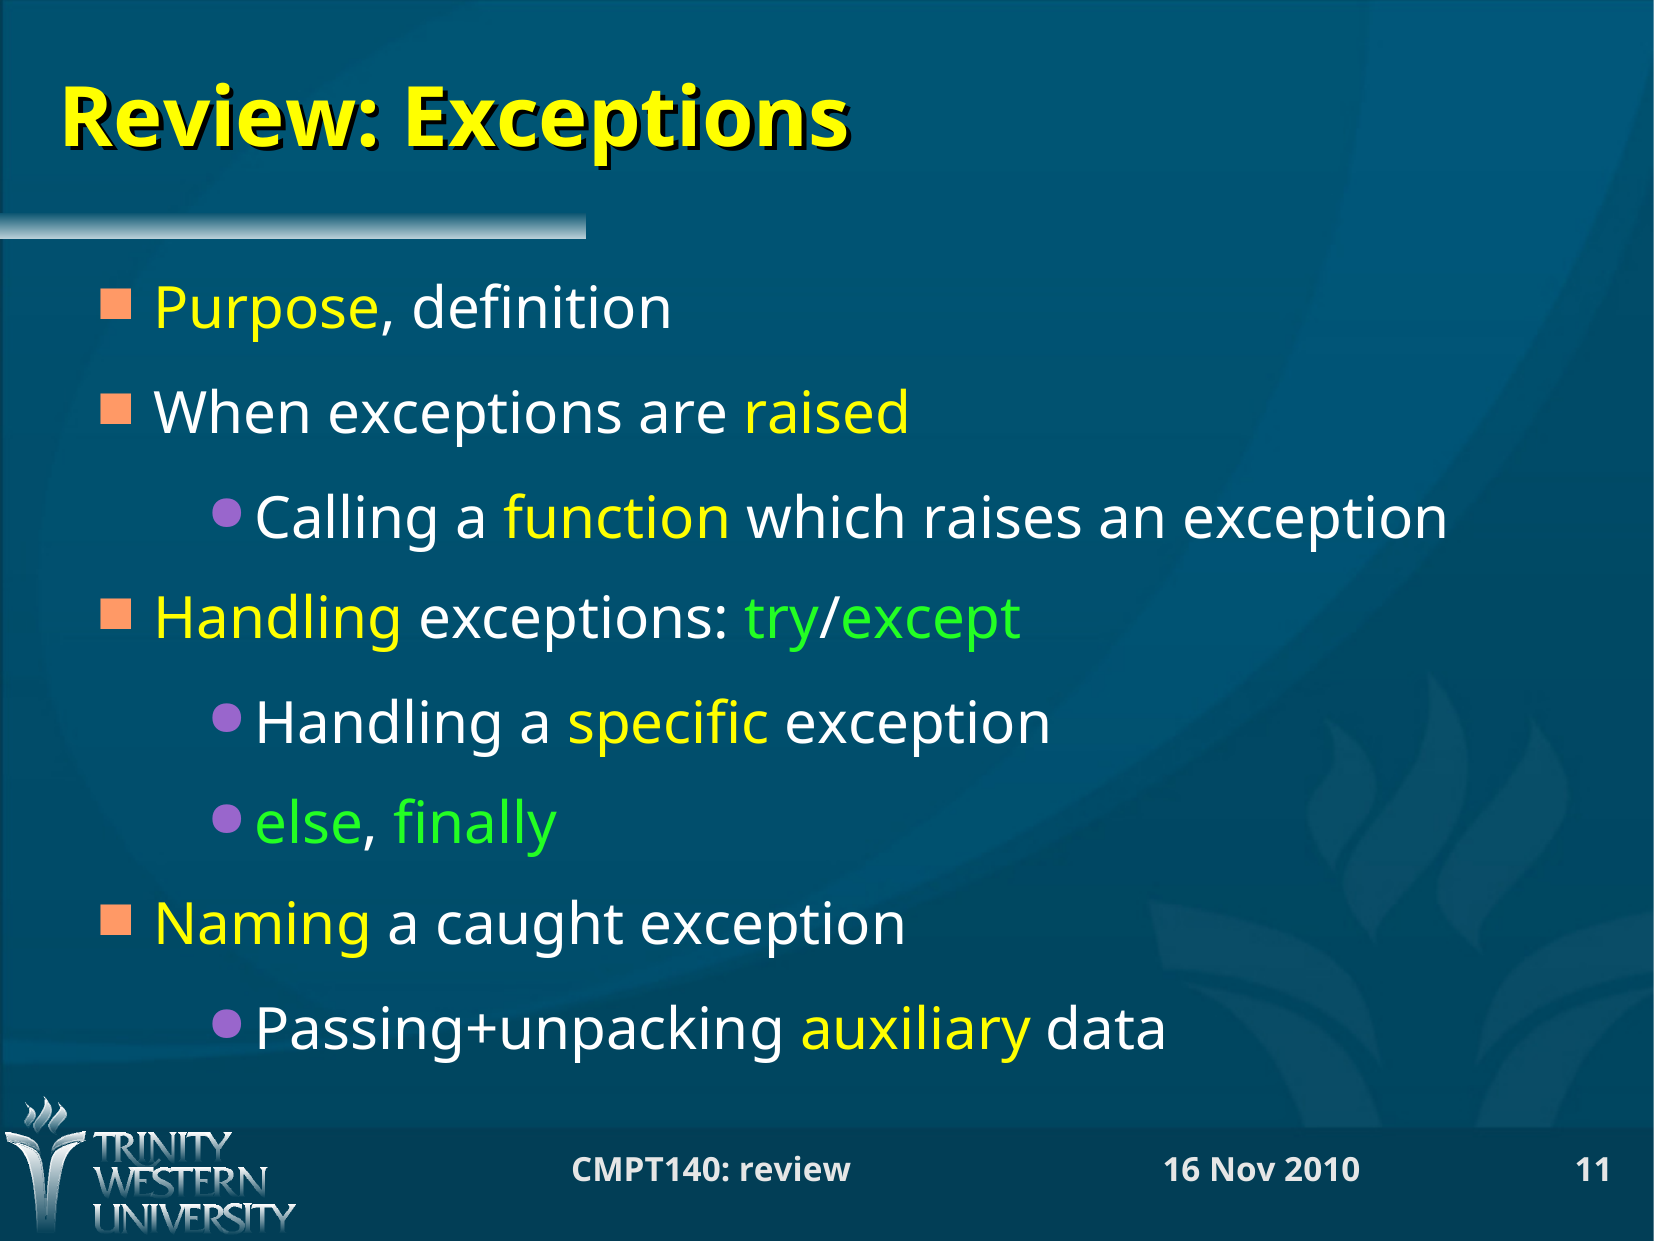

# Review: Exceptions
Purpose, definition
When exceptions are raised
Calling a function which raises an exception
Handling exceptions: try/except
Handling a specific exception
else, finally
Naming a caught exception
Passing+unpacking auxiliary data
CMPT140: review
16 Nov 2010
11